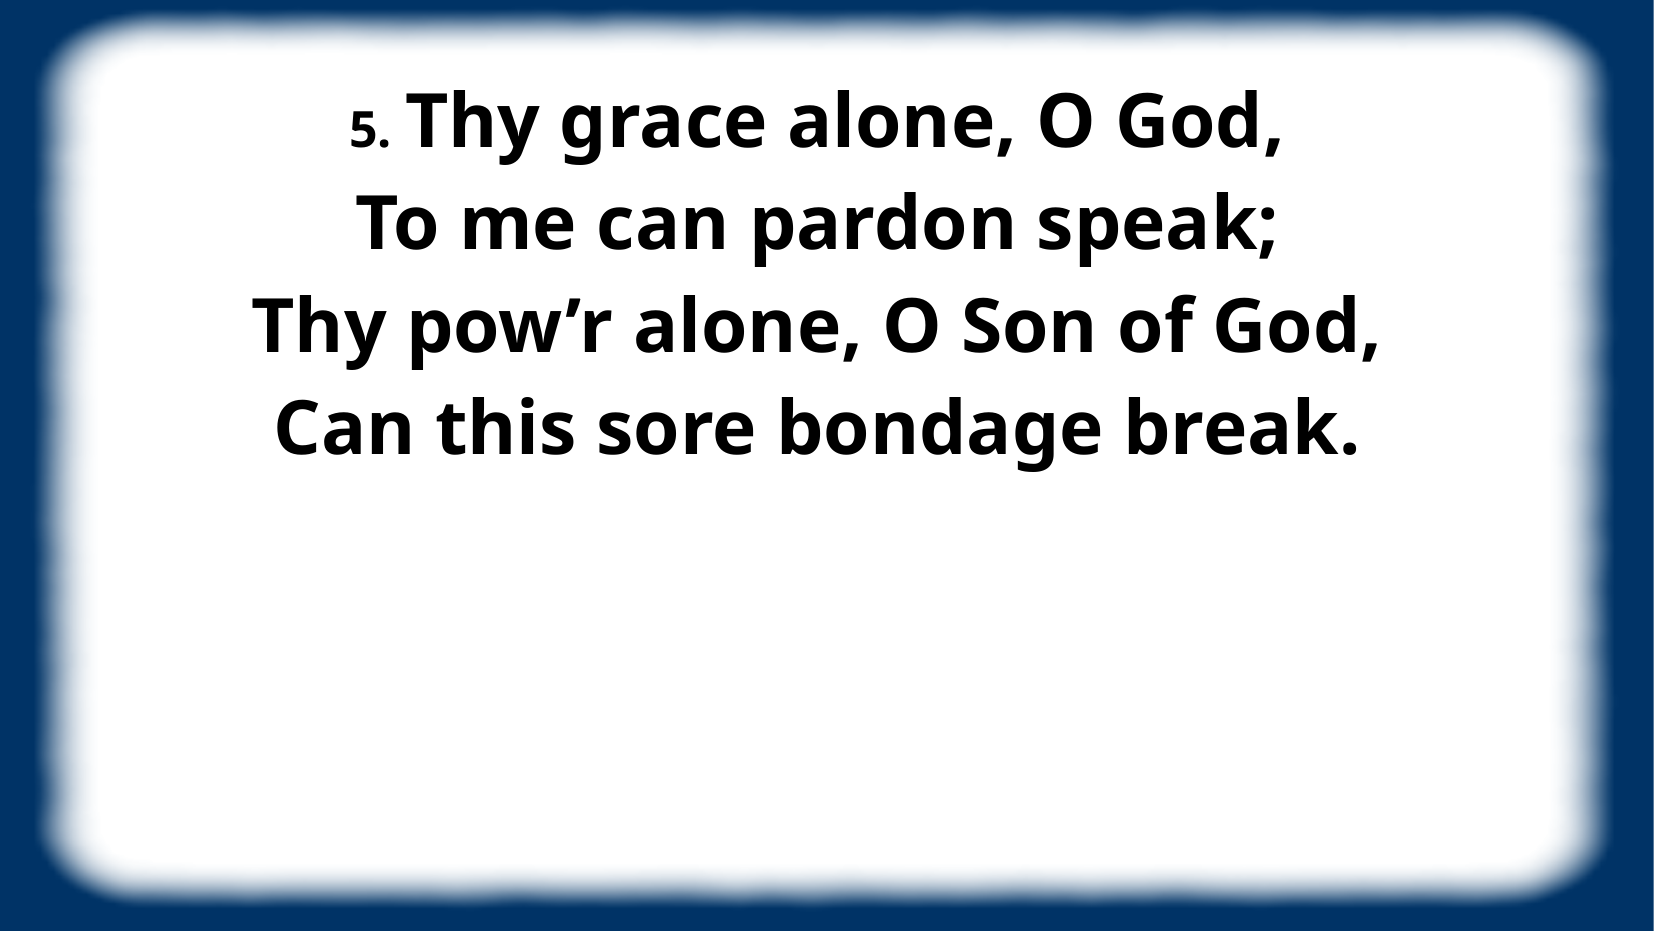

5. Thy grace alone, O God,
To me can pardon speak;
Thy pow’r alone, O Son of God,
Can this sore bondage break.